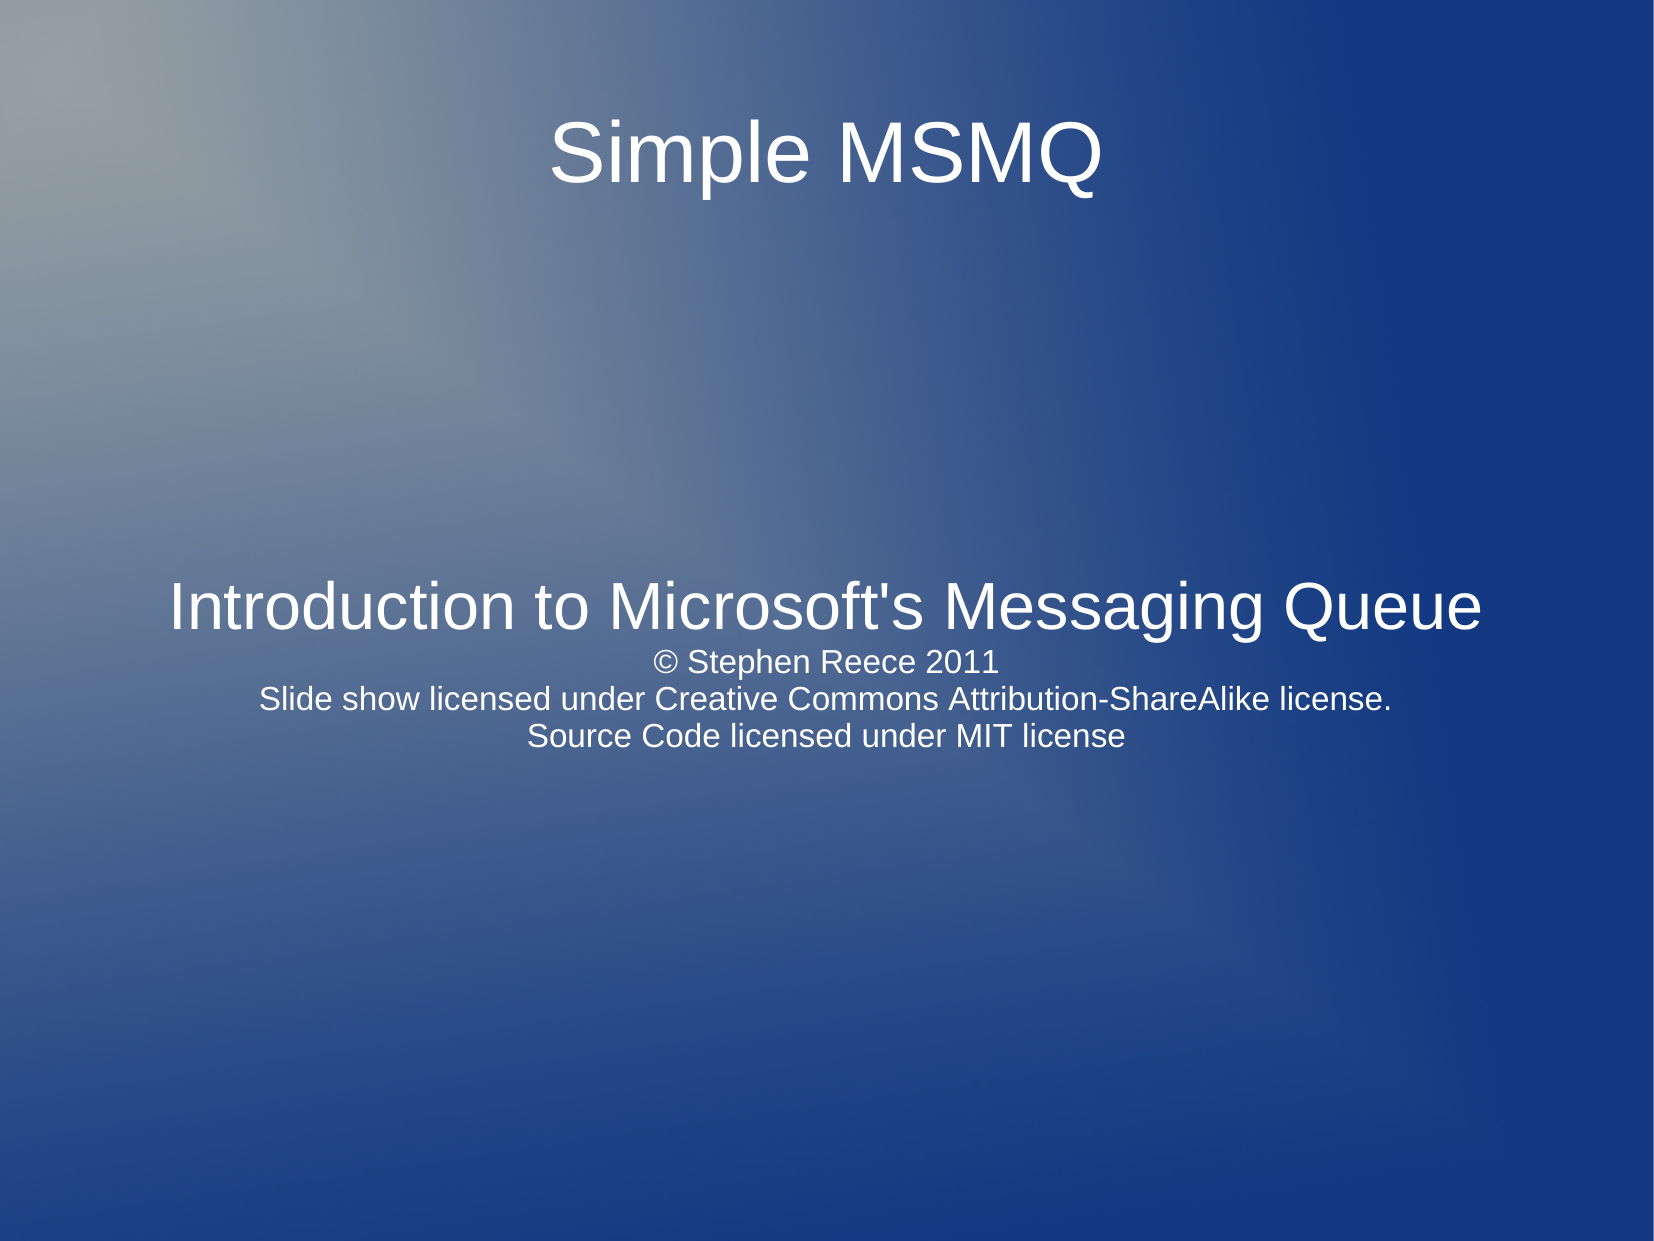

# Simple MSMQ
Introduction to Microsoft's Messaging Queue
© Stephen Reece 2011
Slide show licensed under Creative Commons Attribution-ShareAlike license.
Source Code licensed under MIT license